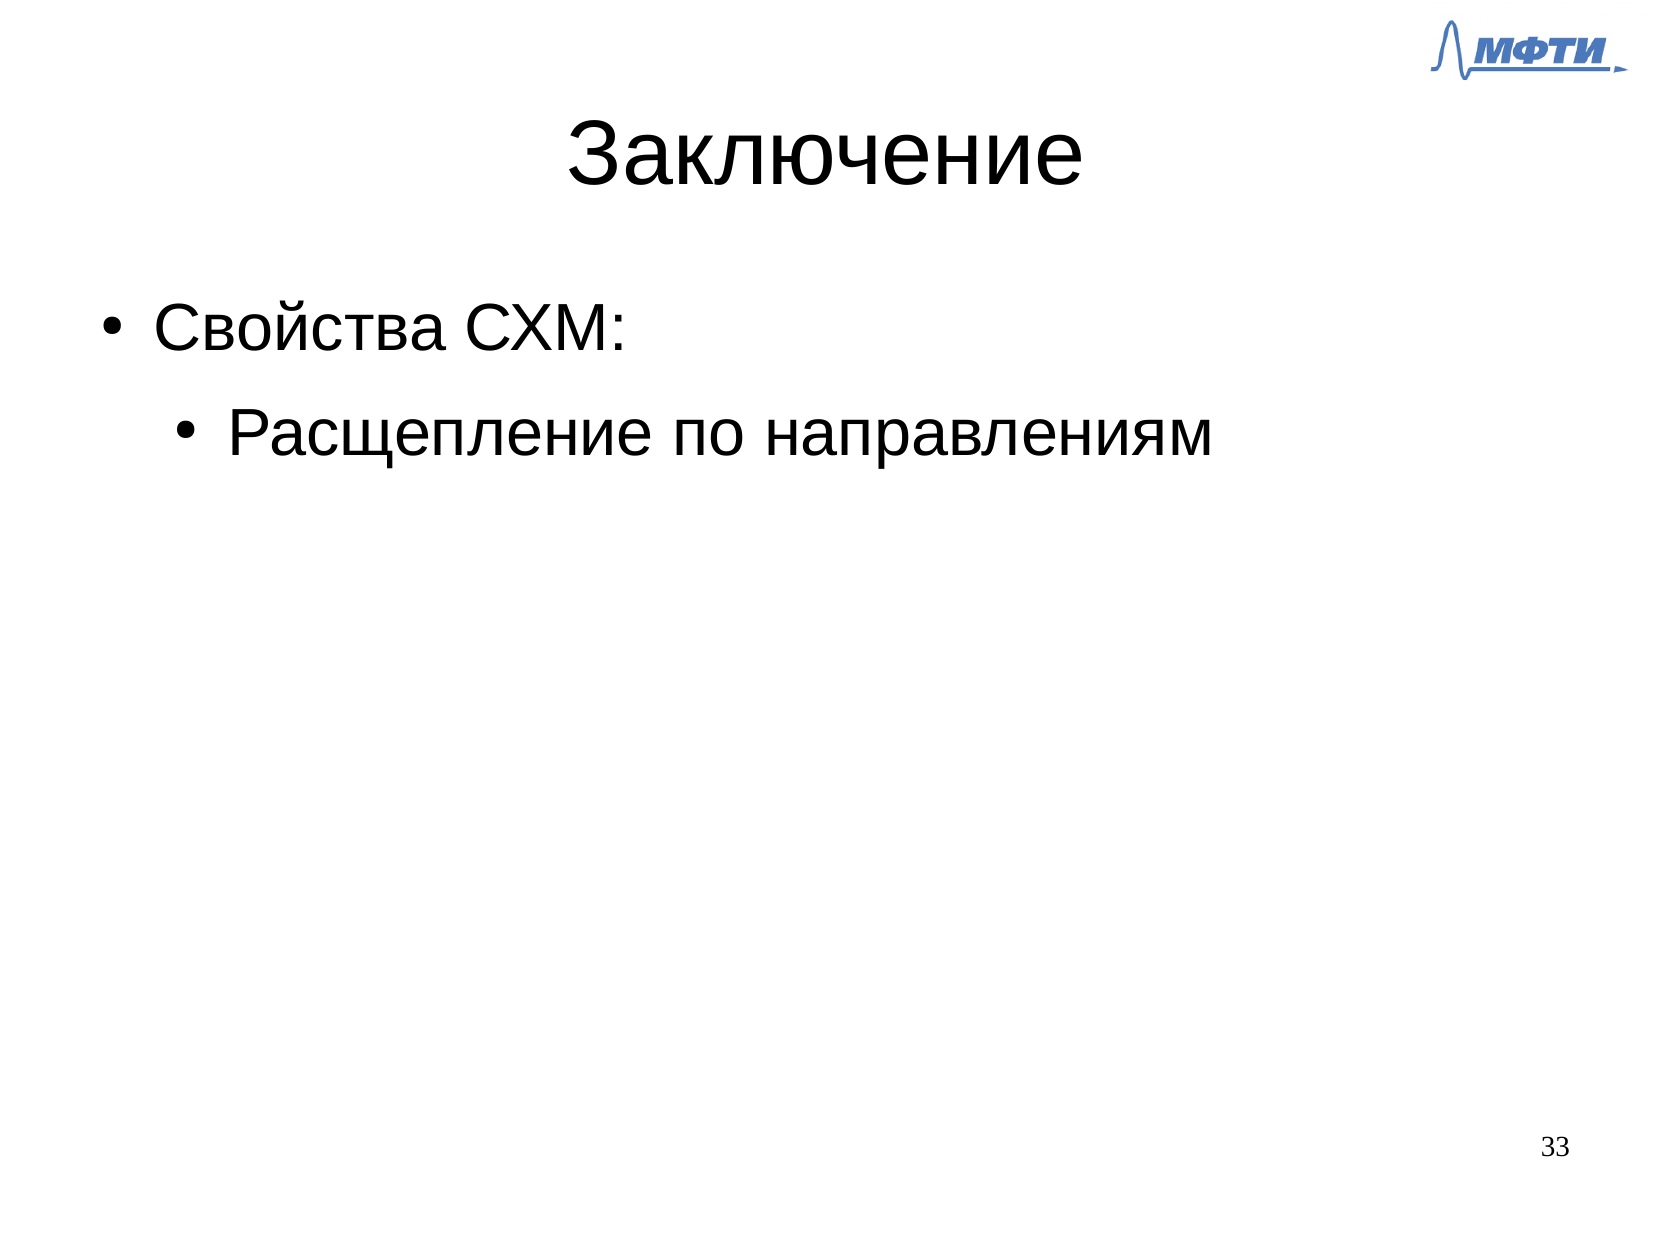

# Заключение
Свойства СХМ:
Расщепление по направлениям
33